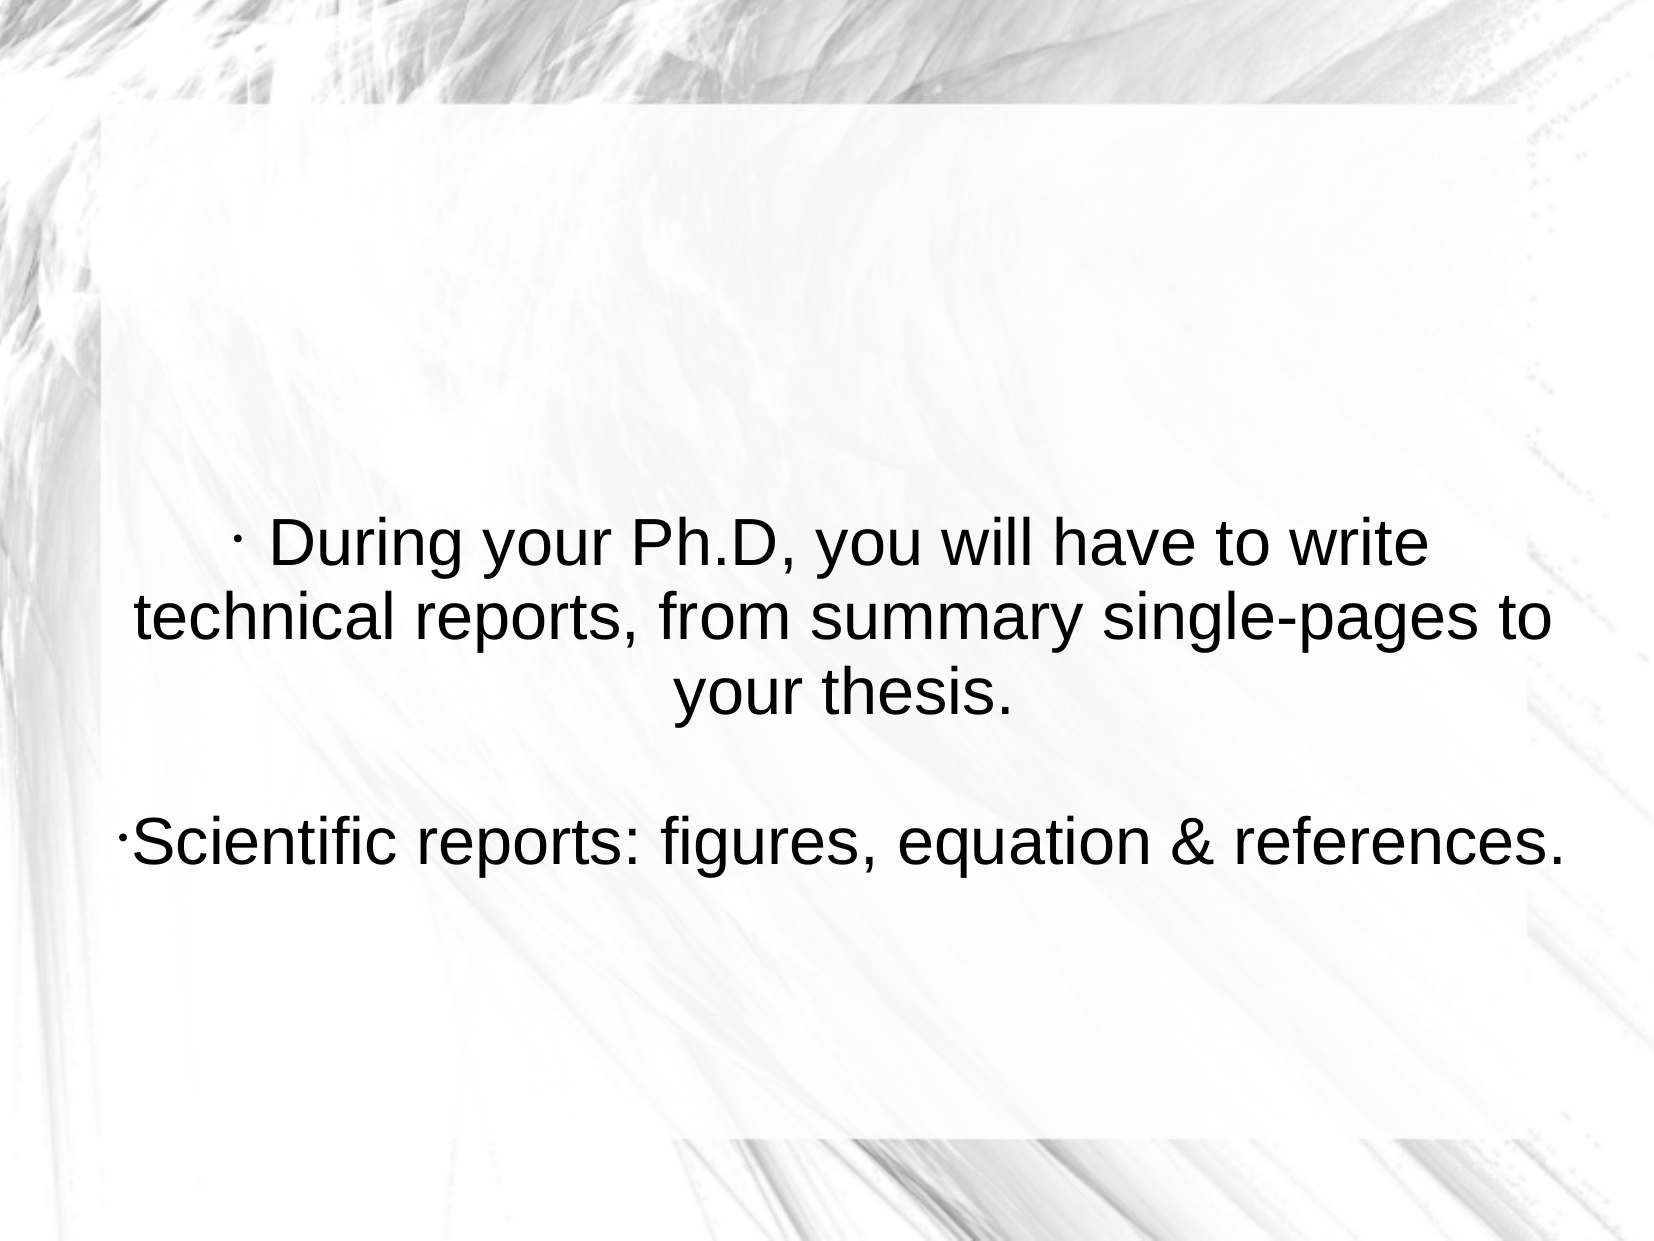

#
During your Ph.D, you will have to write technical reports, from summary single-pages to your thesis.
Scientific reports: figures, equation & references.